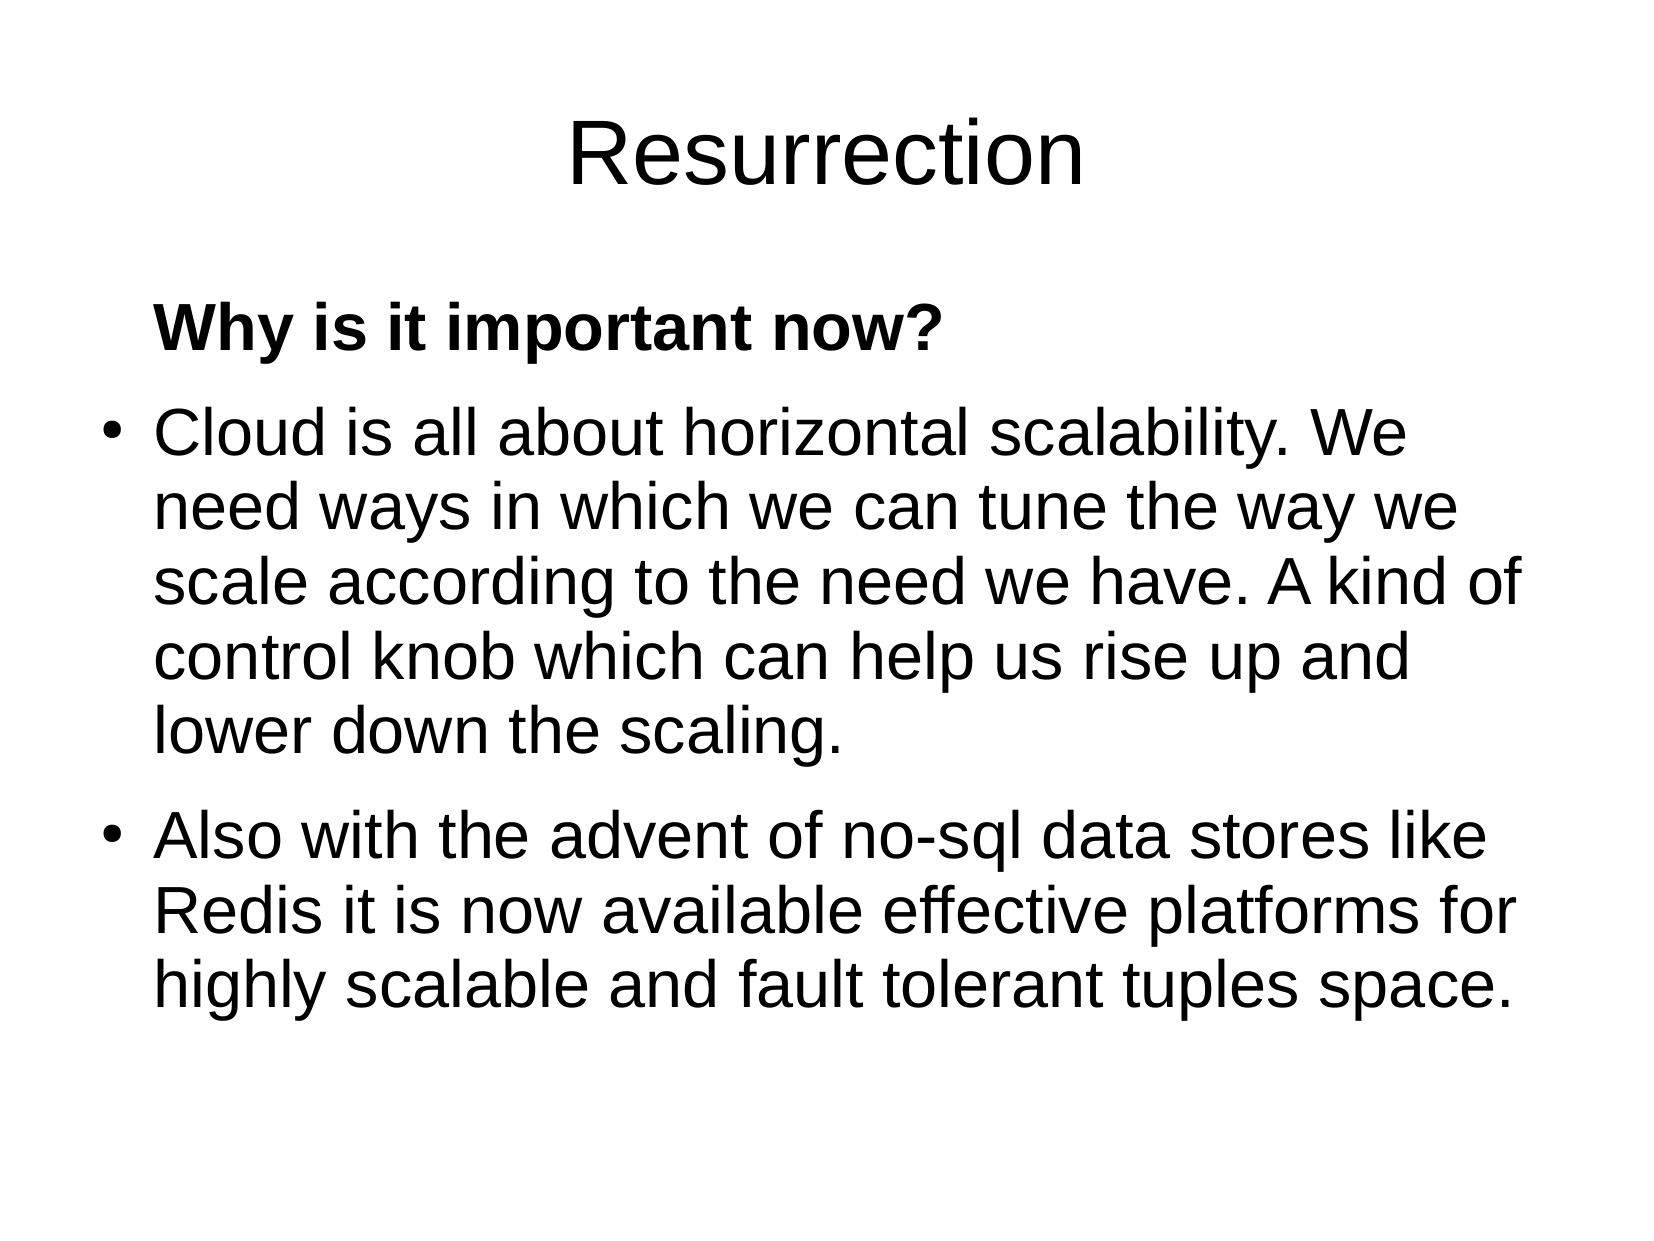

# Resurrection
Why is it important now?
Cloud is all about horizontal scalability. We need ways in which we can tune the way we scale according to the need we have. A kind of control knob which can help us rise up and lower down the scaling.
Also with the advent of no-sql data stores like Redis it is now available effective platforms for highly scalable and fault tolerant tuples space.